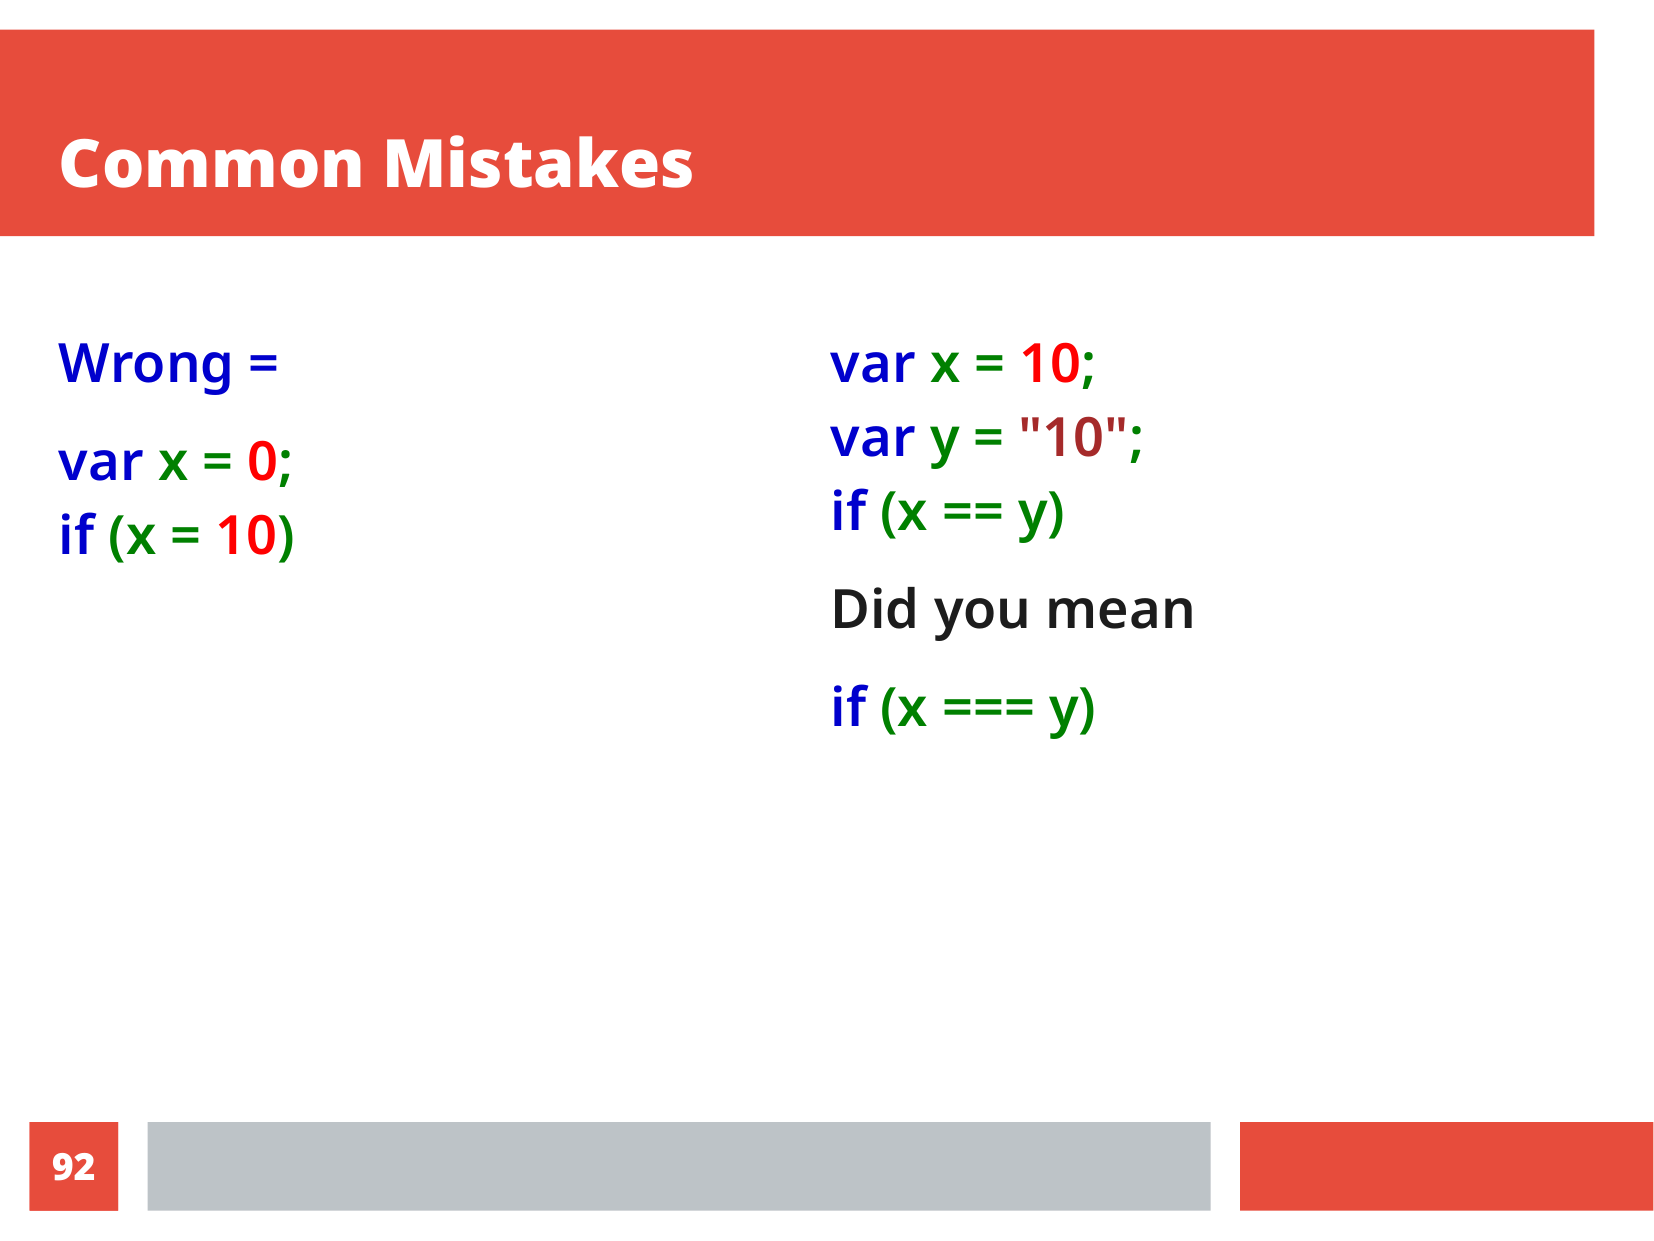

# Common Mistakes
Wrong =
var x = 0;
if (x = 10)
var x = 10;
var y = "10";
if (x == y)
Did you mean
if (x === y)
92